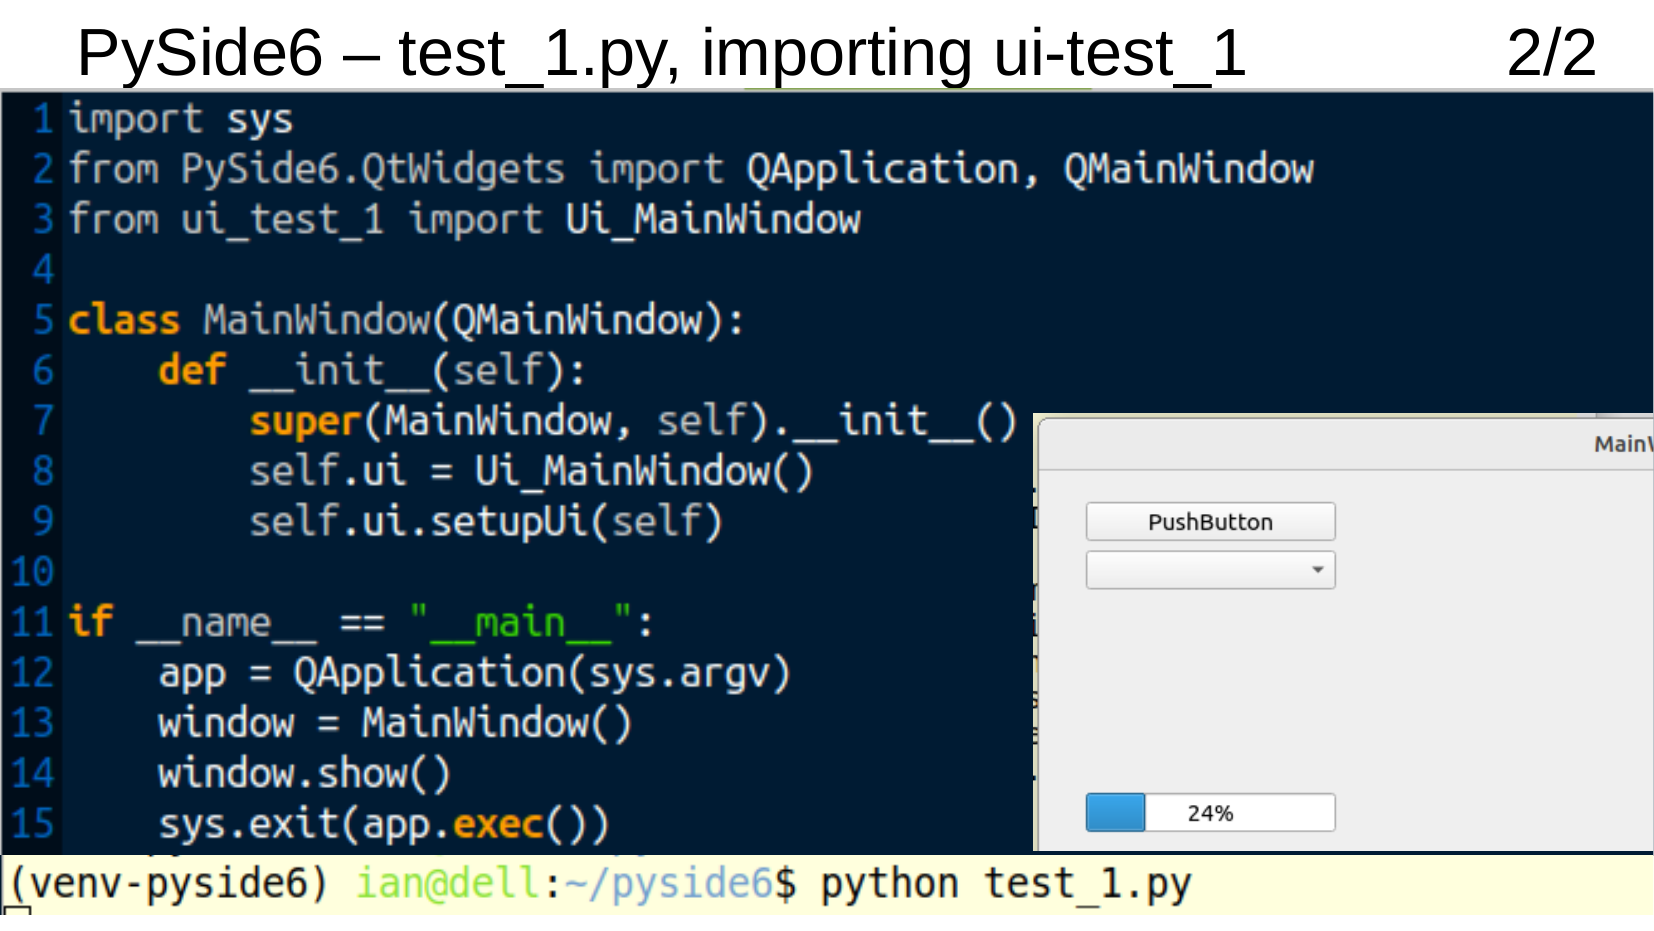

# PySide6 – test_1.py, importing ui-test_1 2/2